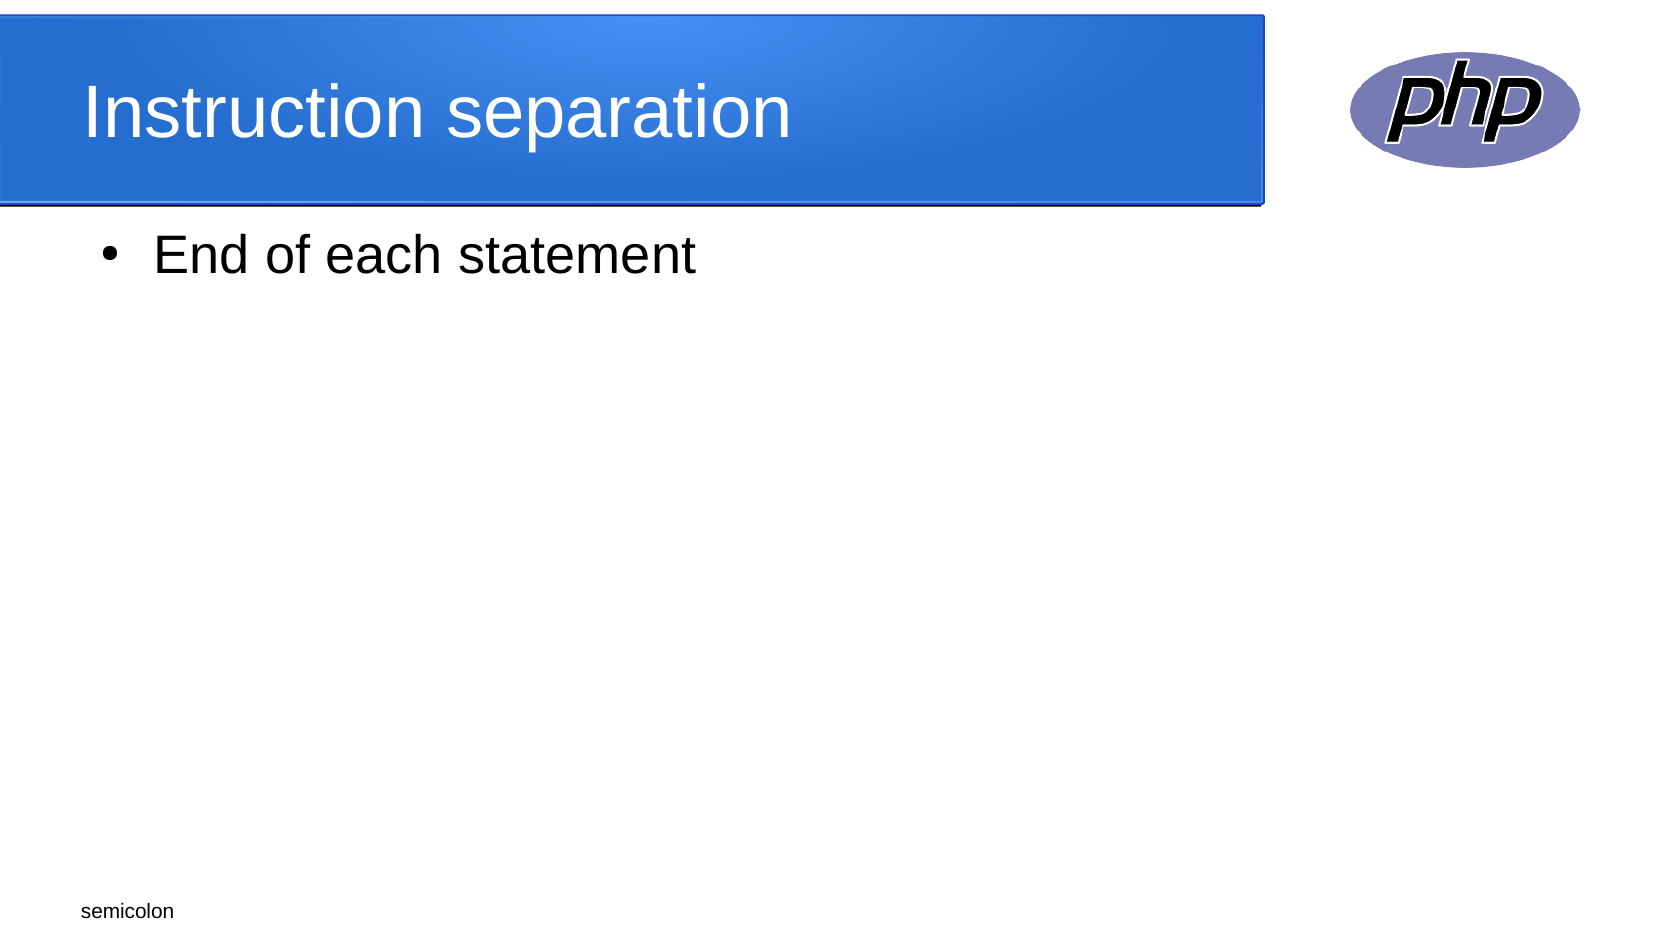

# Instruction separation
End of each statement
semicolon